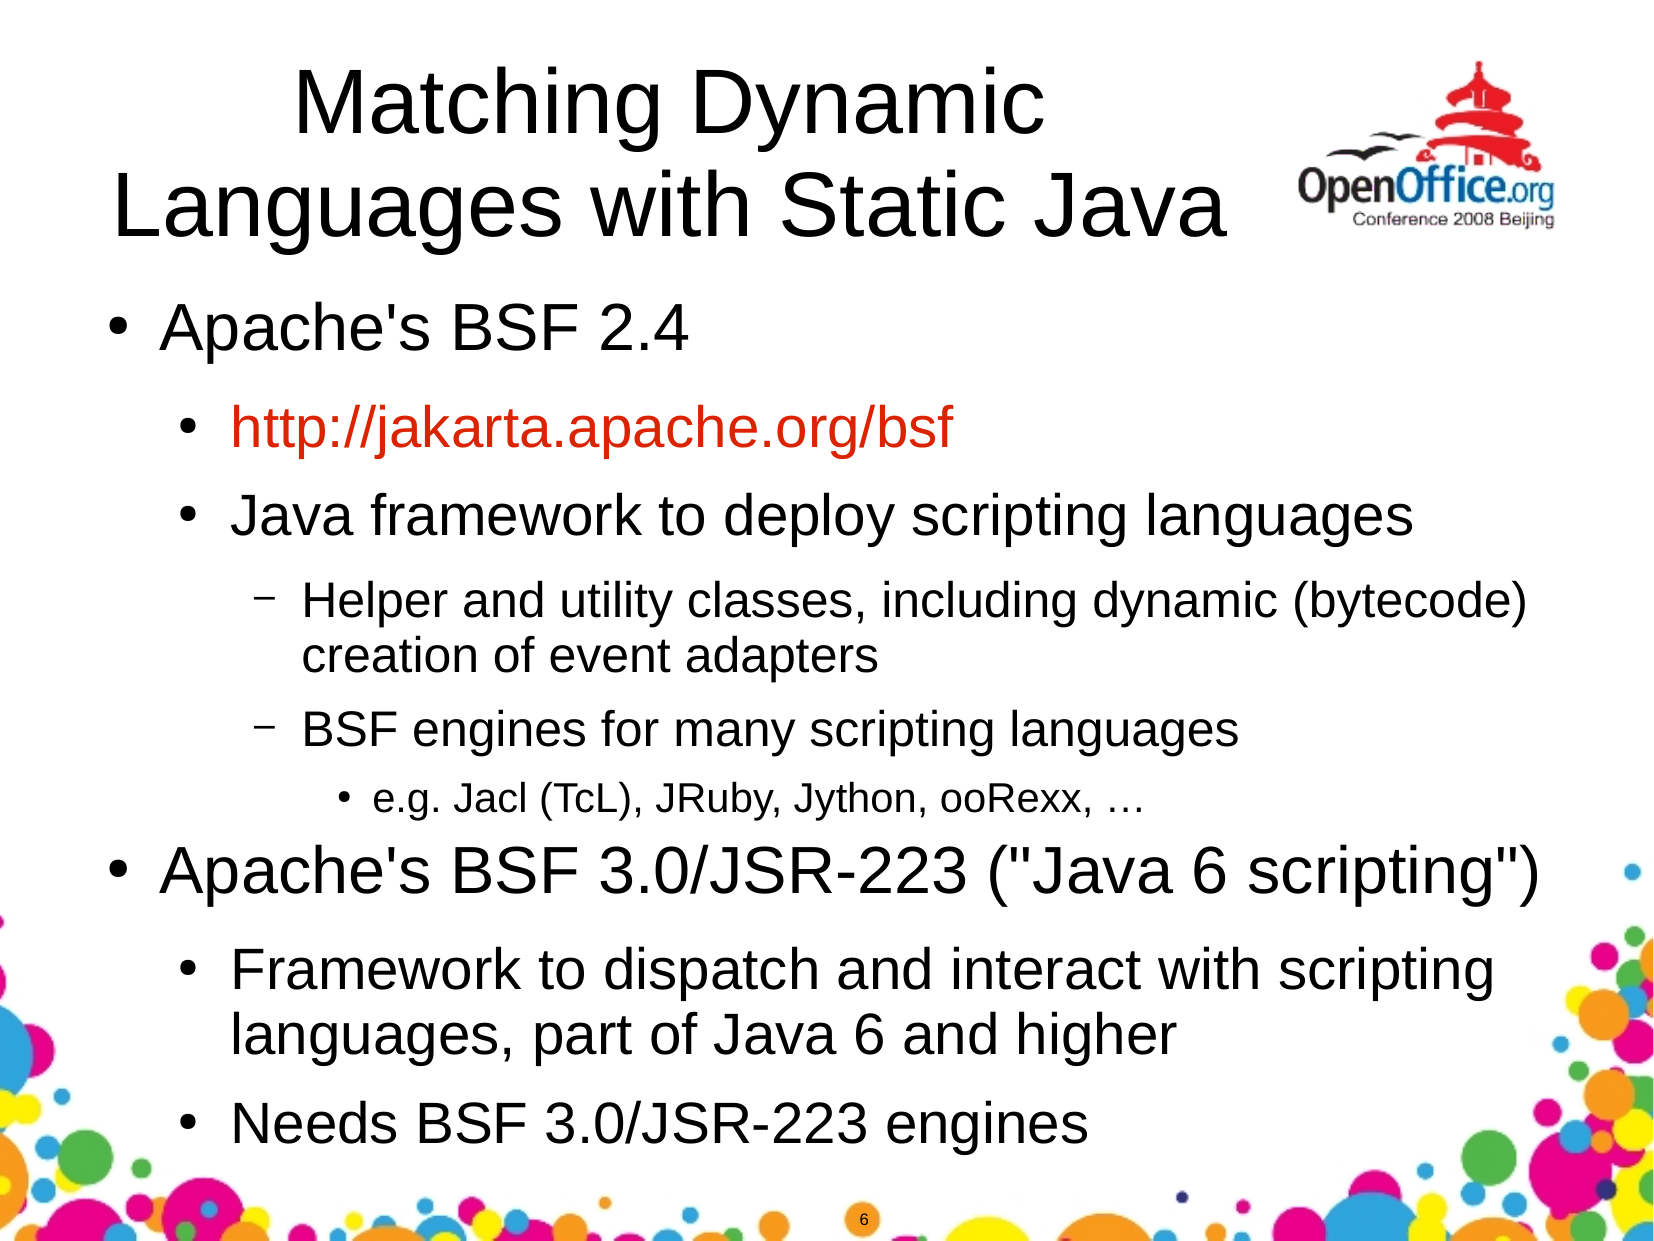

# Matching Dynamic Languages with Static Java
Apache's BSF 2.4
http://jakarta.apache.org/bsf
Java framework to deploy scripting languages
Helper and utility classes, including dynamic (bytecode) creation of event adapters
BSF engines for many scripting languages
e.g. Jacl (TcL), JRuby, Jython, ooRexx, …
Apache's BSF 3.0/JSR-223 ("Java 6 scripting")
Framework to dispatch and interact with scripting languages, part of Java 6 and higher
Needs BSF 3.0/JSR-223 engines
6